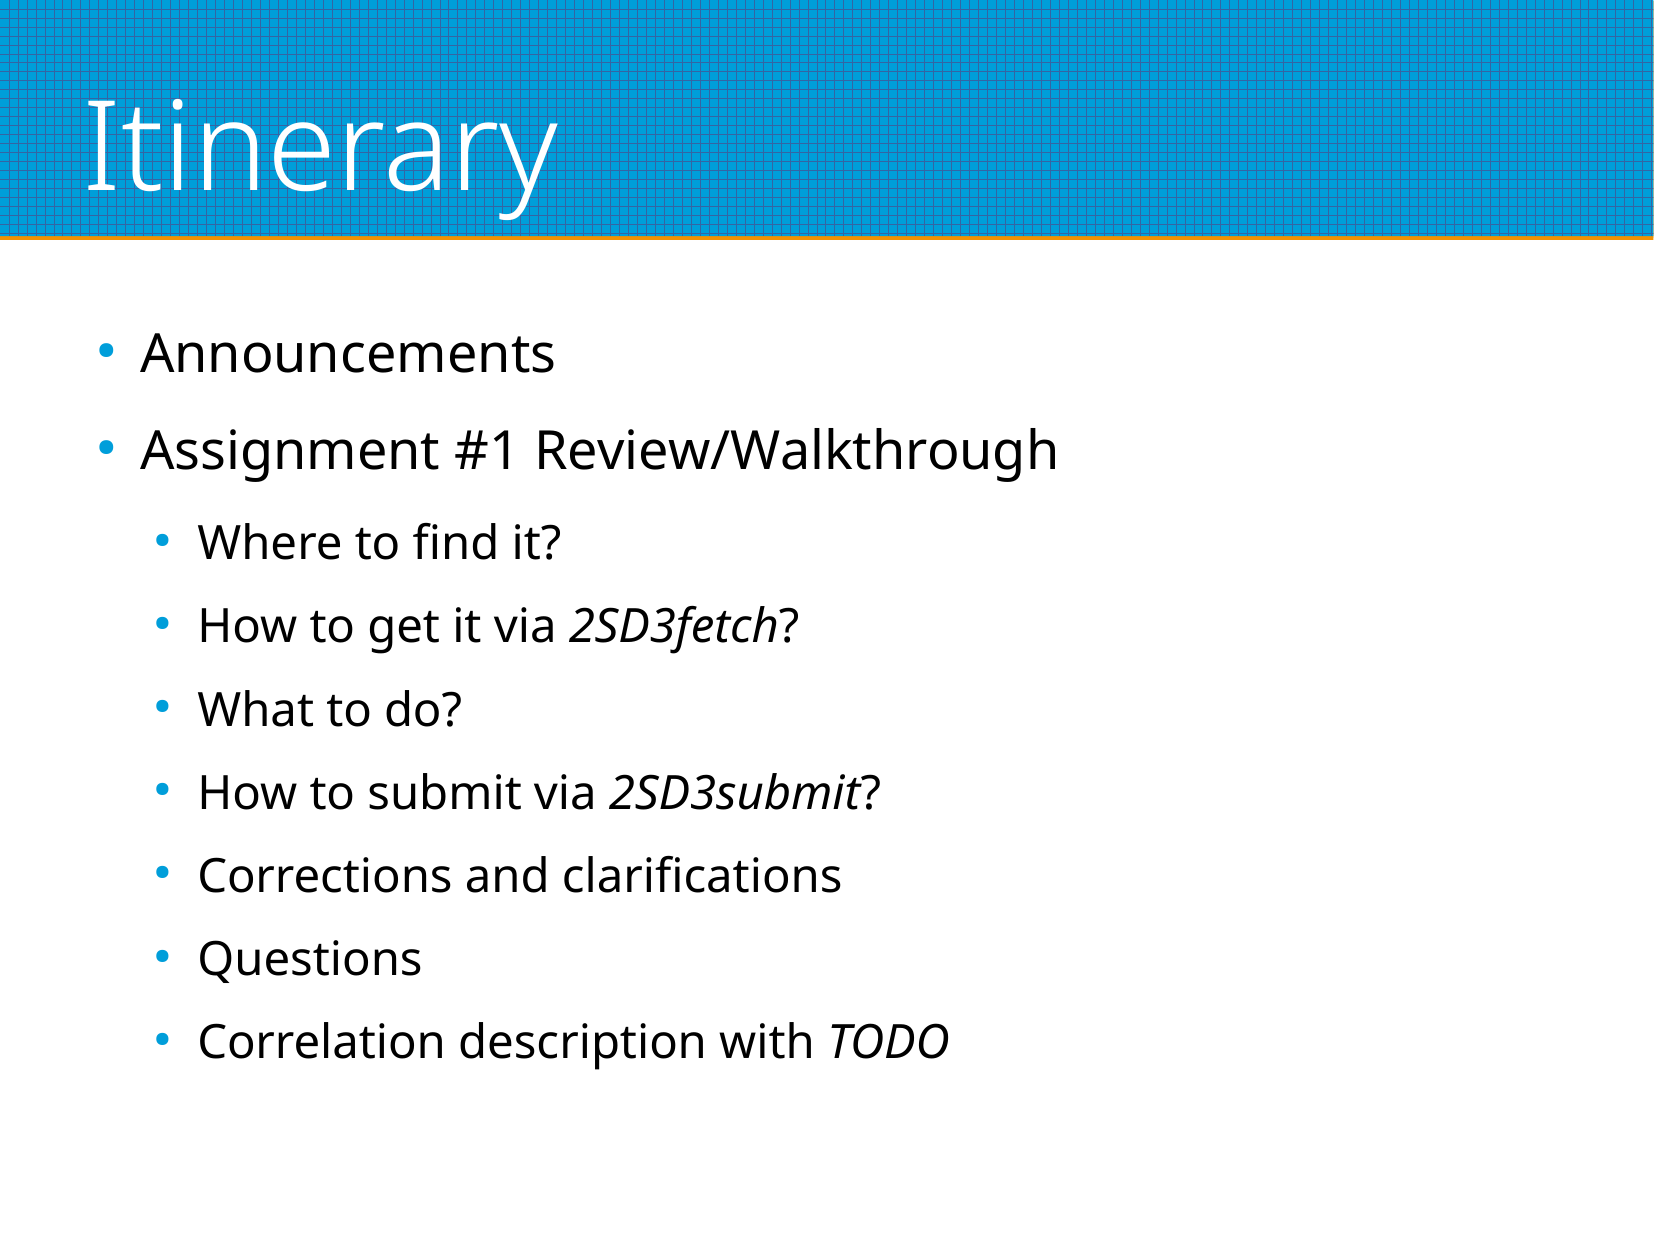

# Itinerary
Announcements
Assignment #1 Review/Walkthrough
Where to find it?
How to get it via 2SD3fetch?
What to do?
How to submit via 2SD3submit?
Corrections and clarifications
Questions
Correlation description with TODO